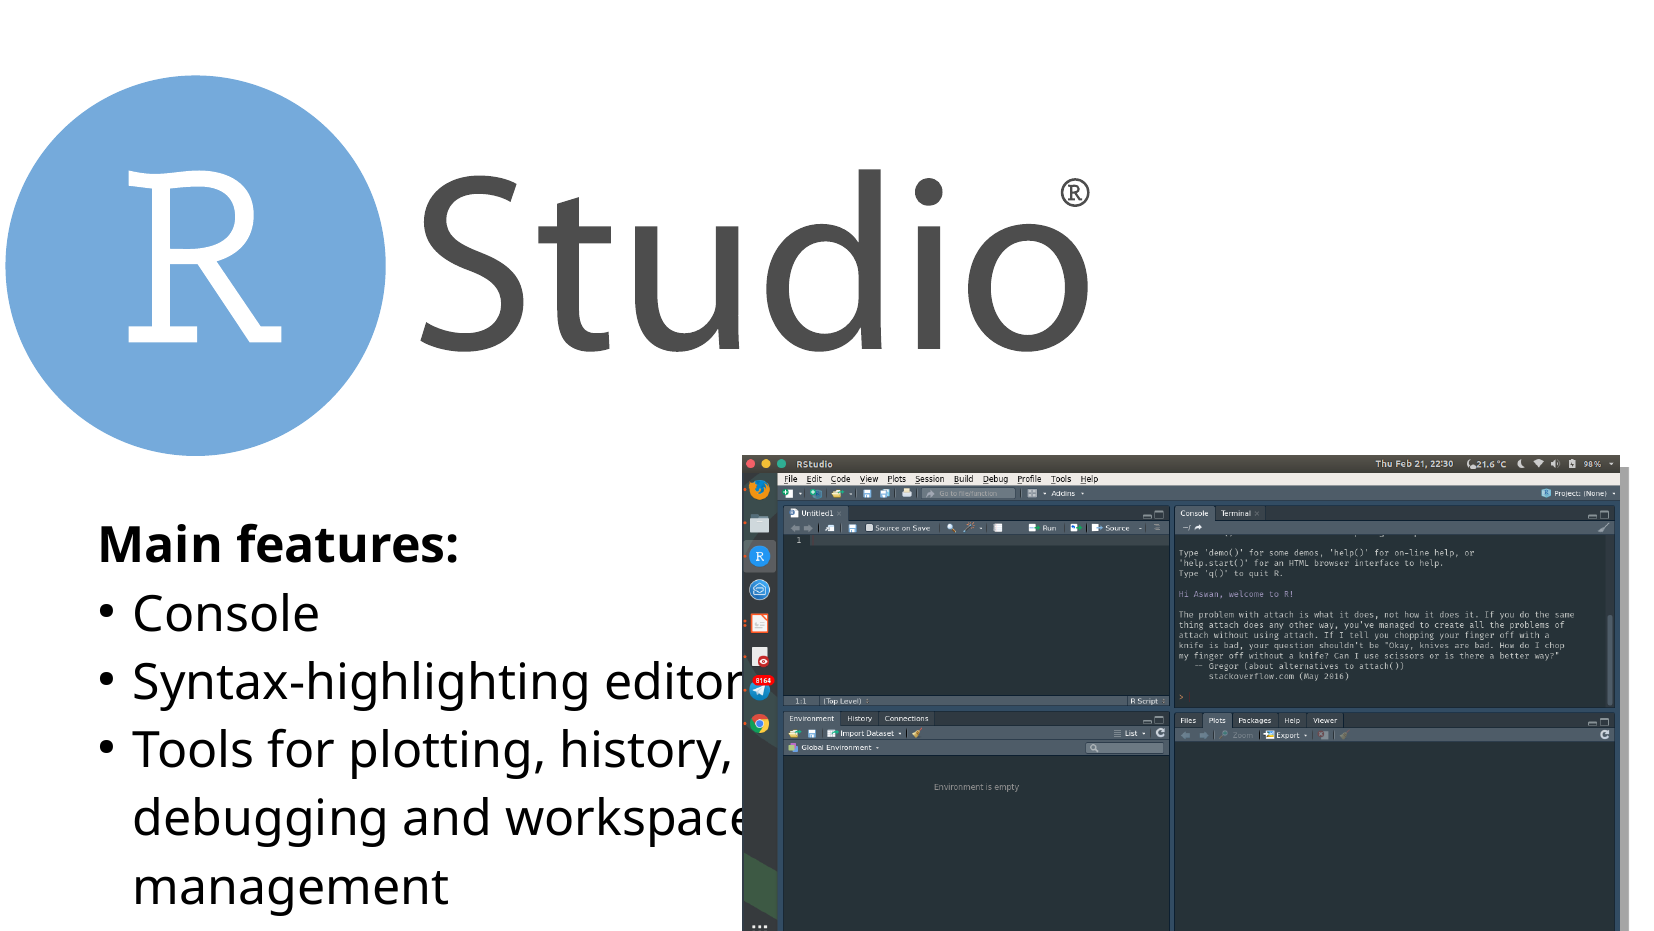

Main features:
Console
Syntax-highlighting editor
Tools for plotting, history, debugging and workspace management